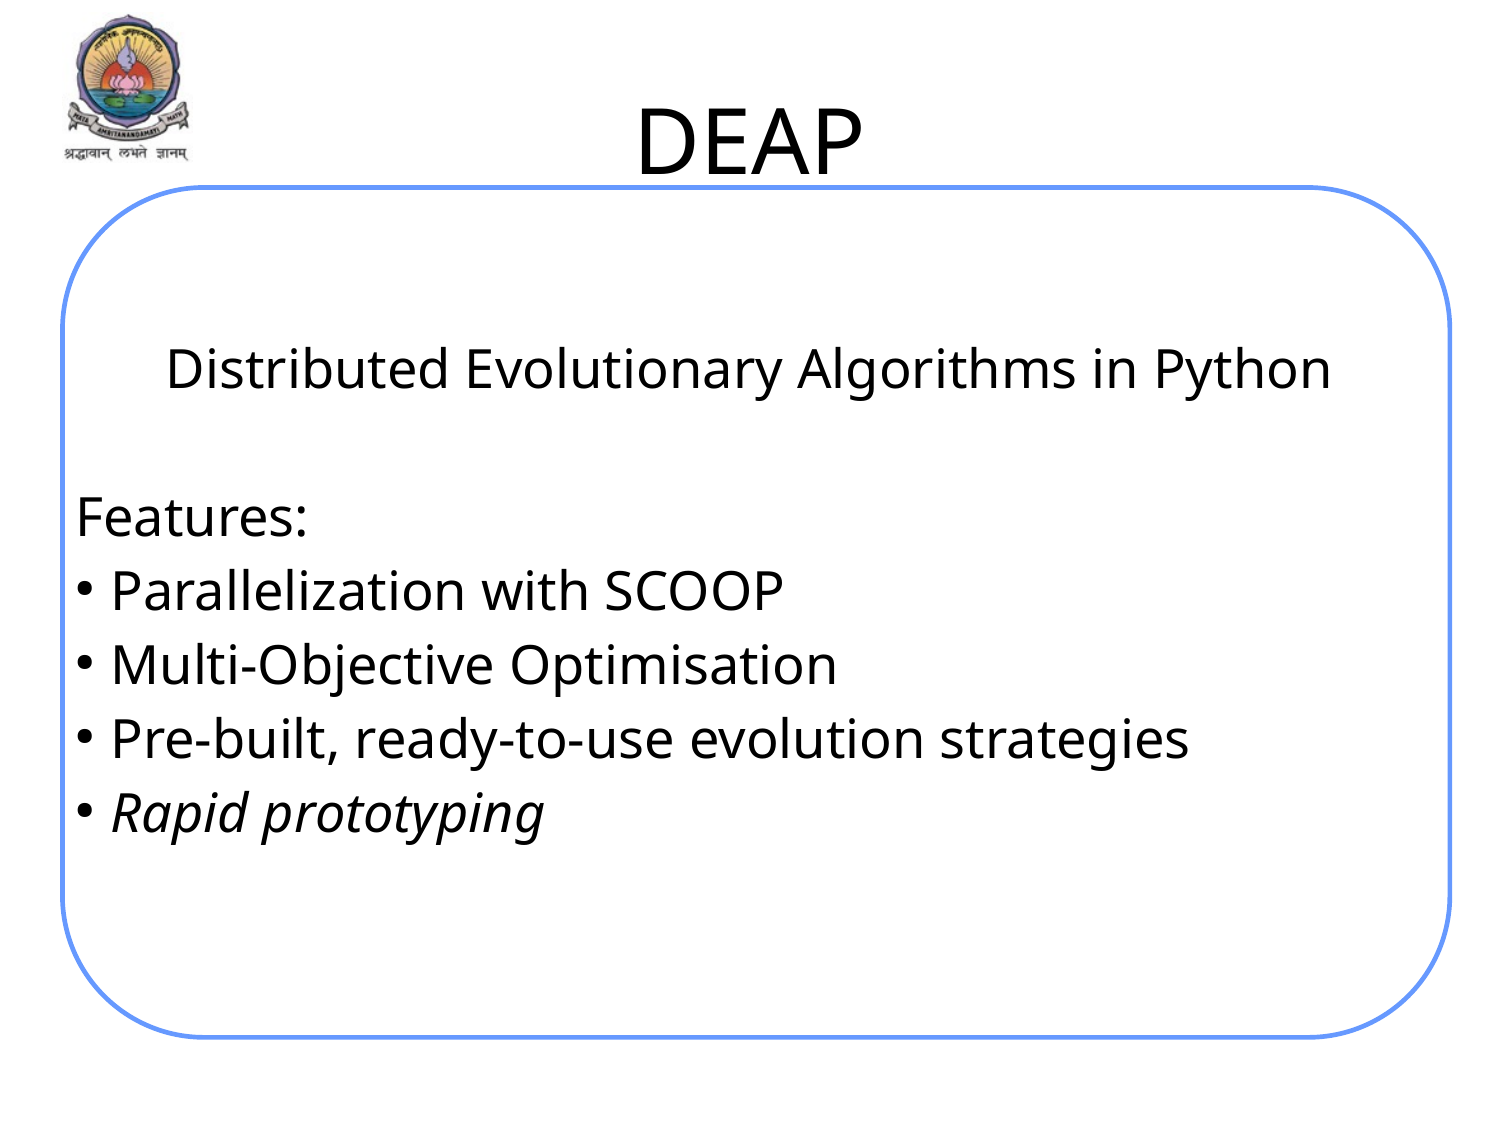

# DEAP
Distributed Evolutionary Algorithms in Python
Features:
Parallelization with SCOOP
Multi-Objective Optimisation
Pre-built, ready-to-use evolution strategies
Rapid prototyping